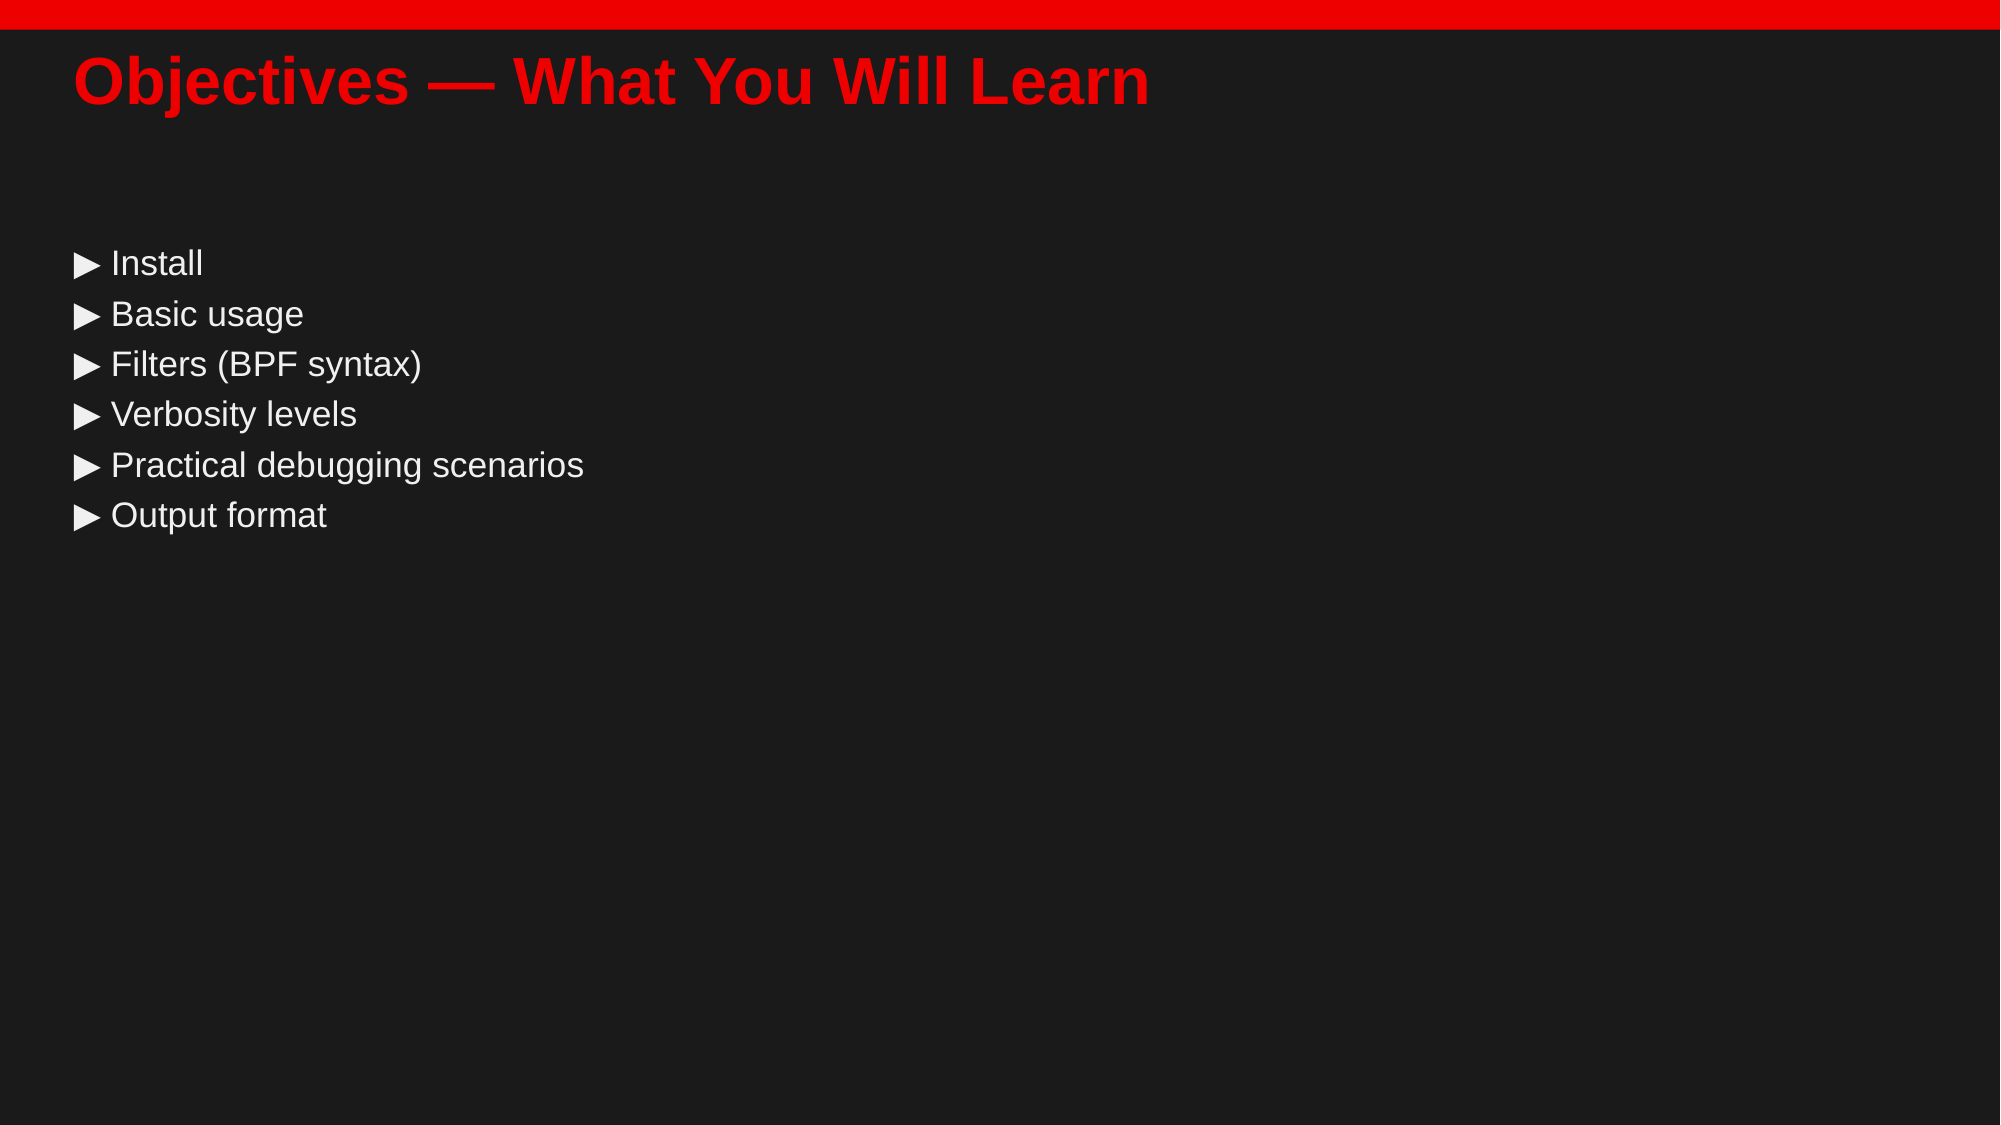

Objectives — What You Will Learn
▶ Install
▶ Basic usage
▶ Filters (BPF syntax)
▶ Verbosity levels
▶ Practical debugging scenarios
▶ Output format